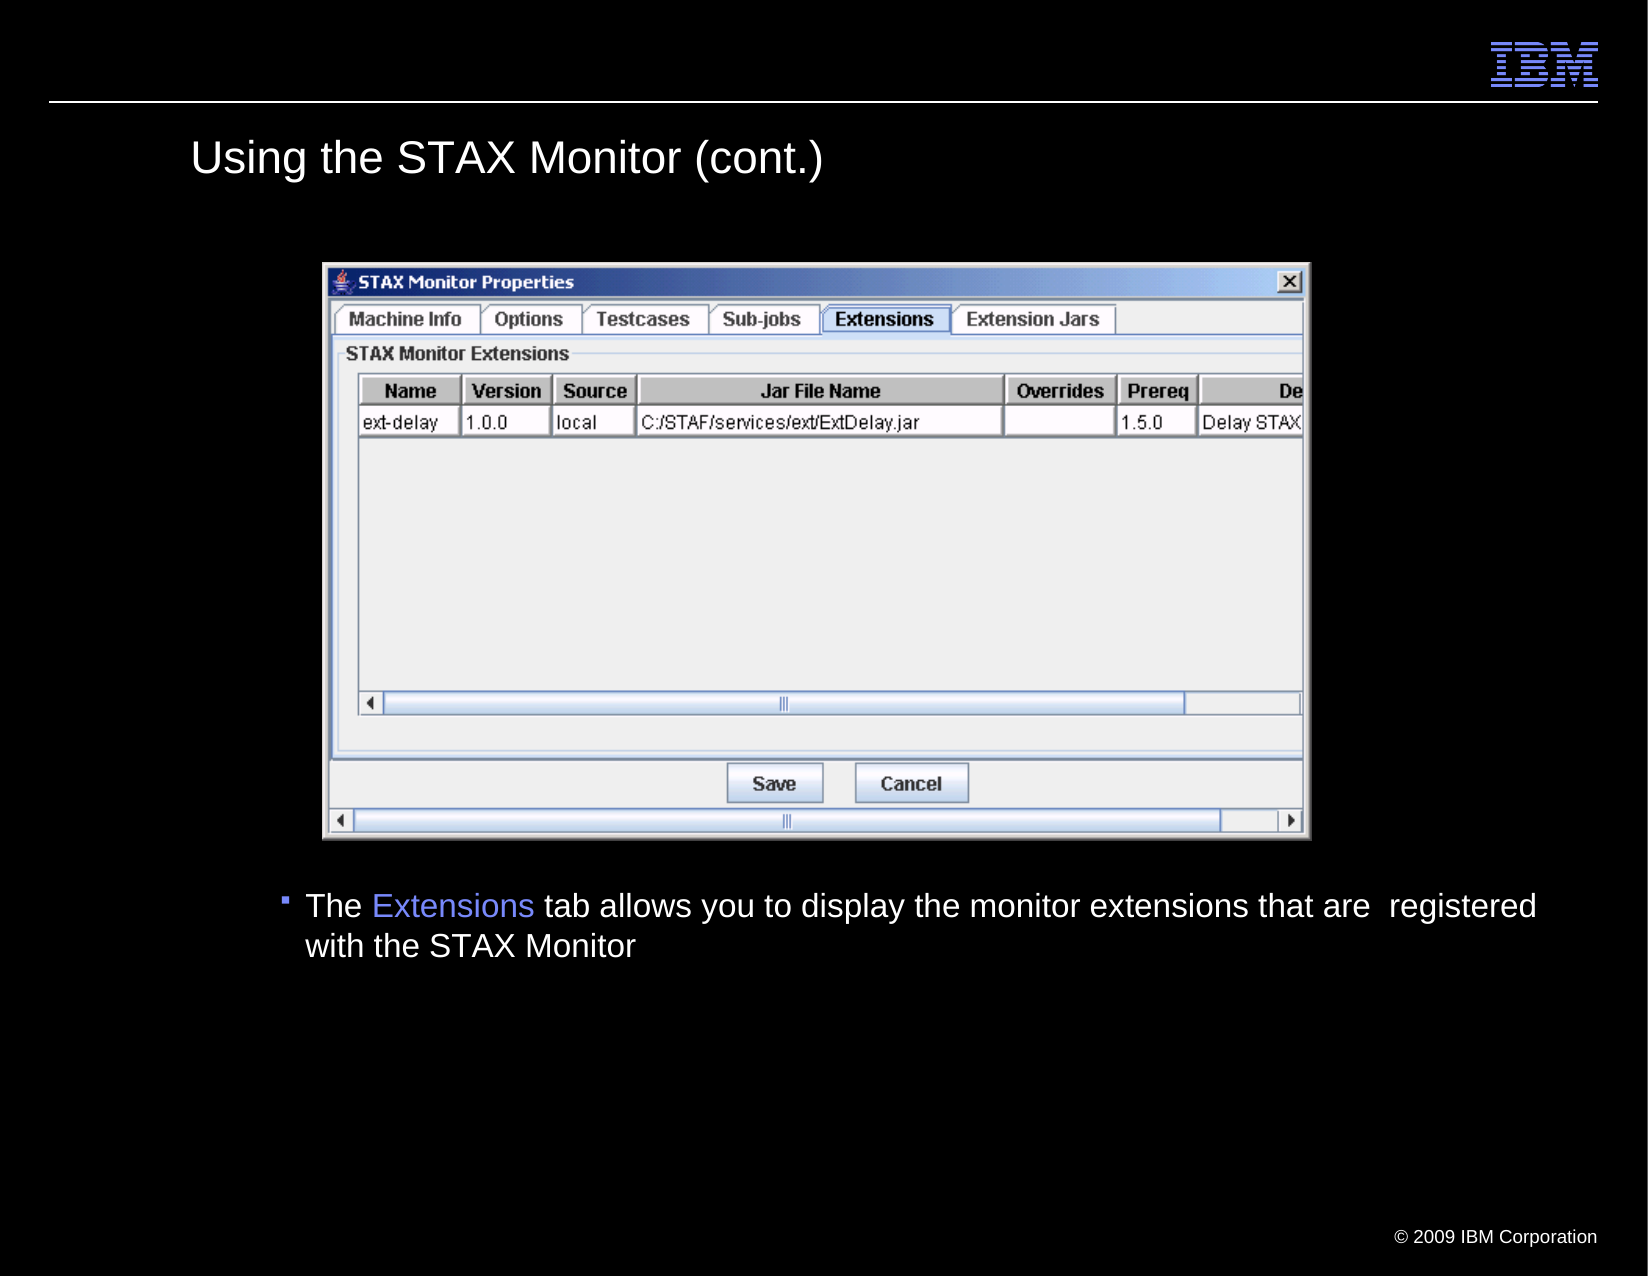

# Using the STAX Monitor (cont.)
The Extensions tab allows you to display the monitor extensions that are registered with the STAX Monitor